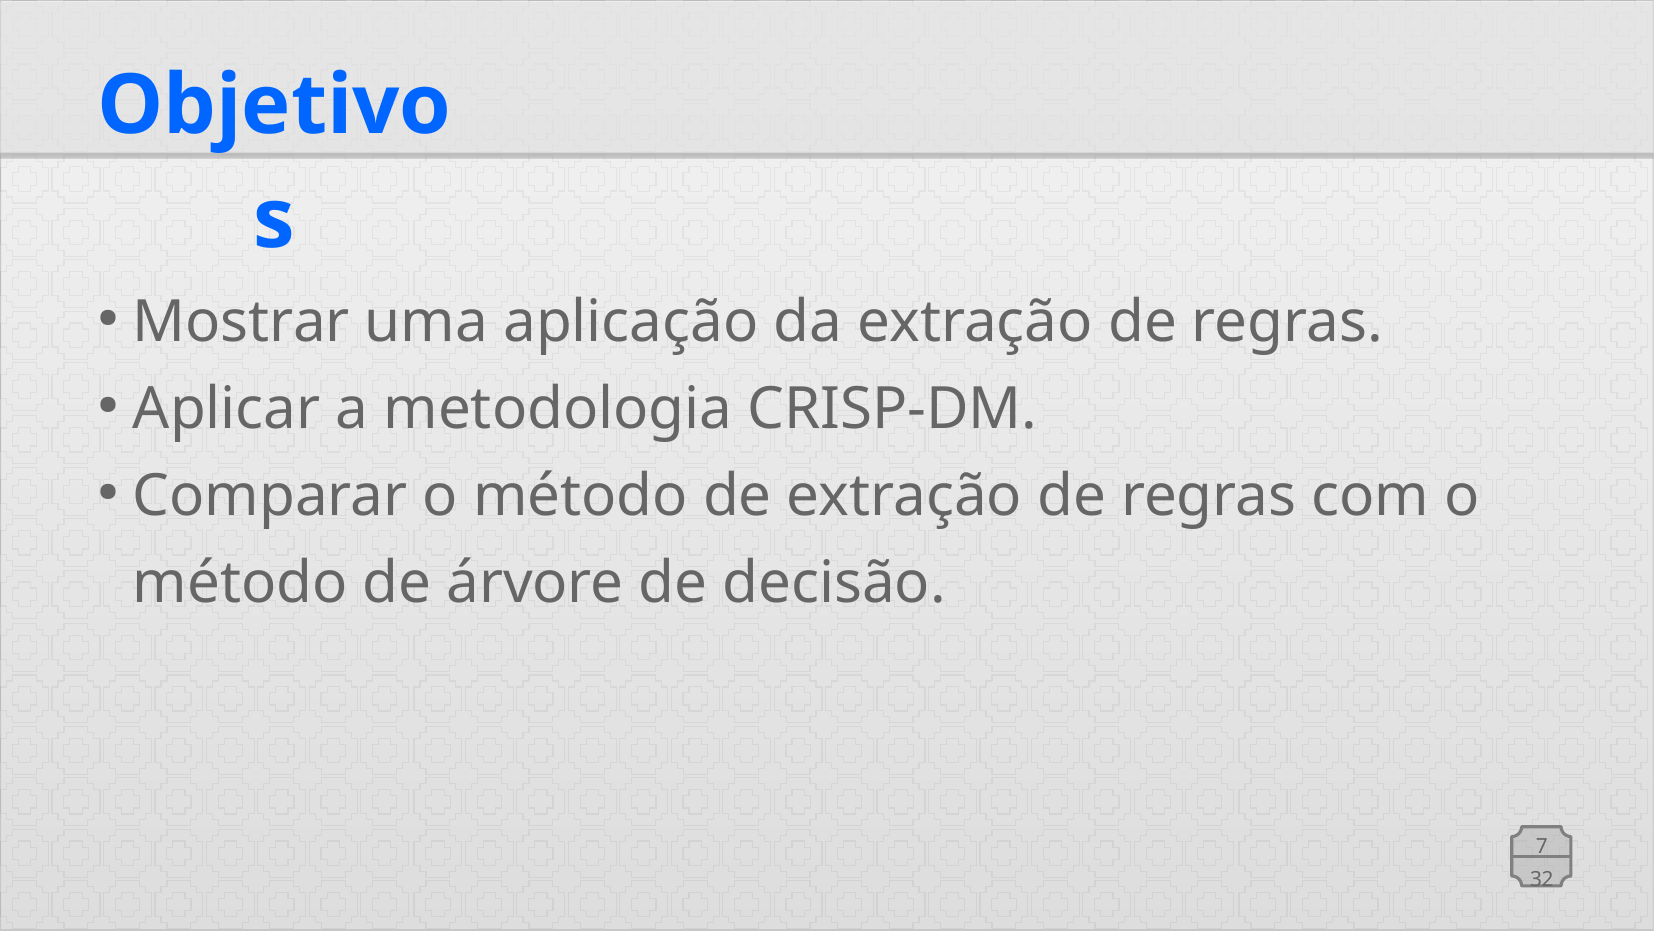

Objetivos
Mostrar uma aplicação da extração de regras.
Aplicar a metodologia CRISP-DM.
Comparar o método de extração de regras com o método de árvore de decisão.